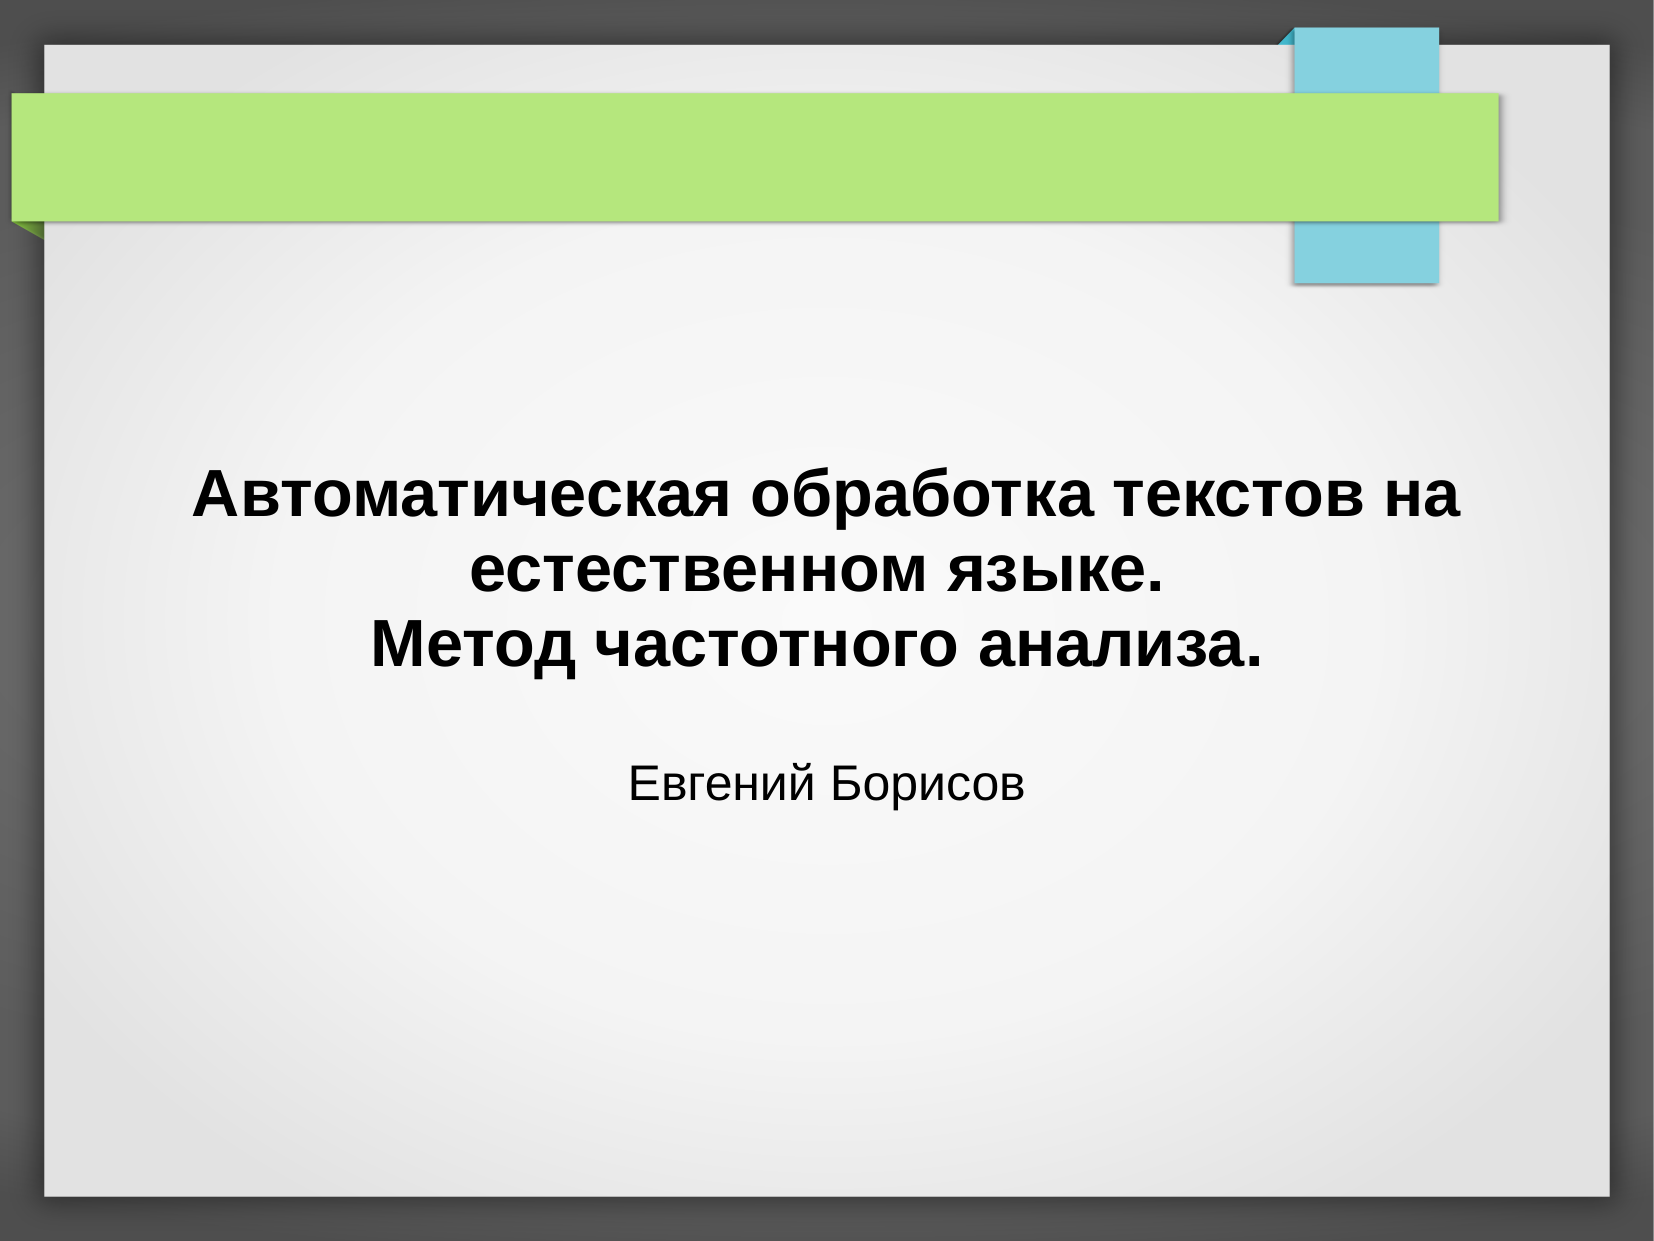

# Автоматическая обработка текстов на естественном языке.
Метод частотного анализа.
Евгений Борисов